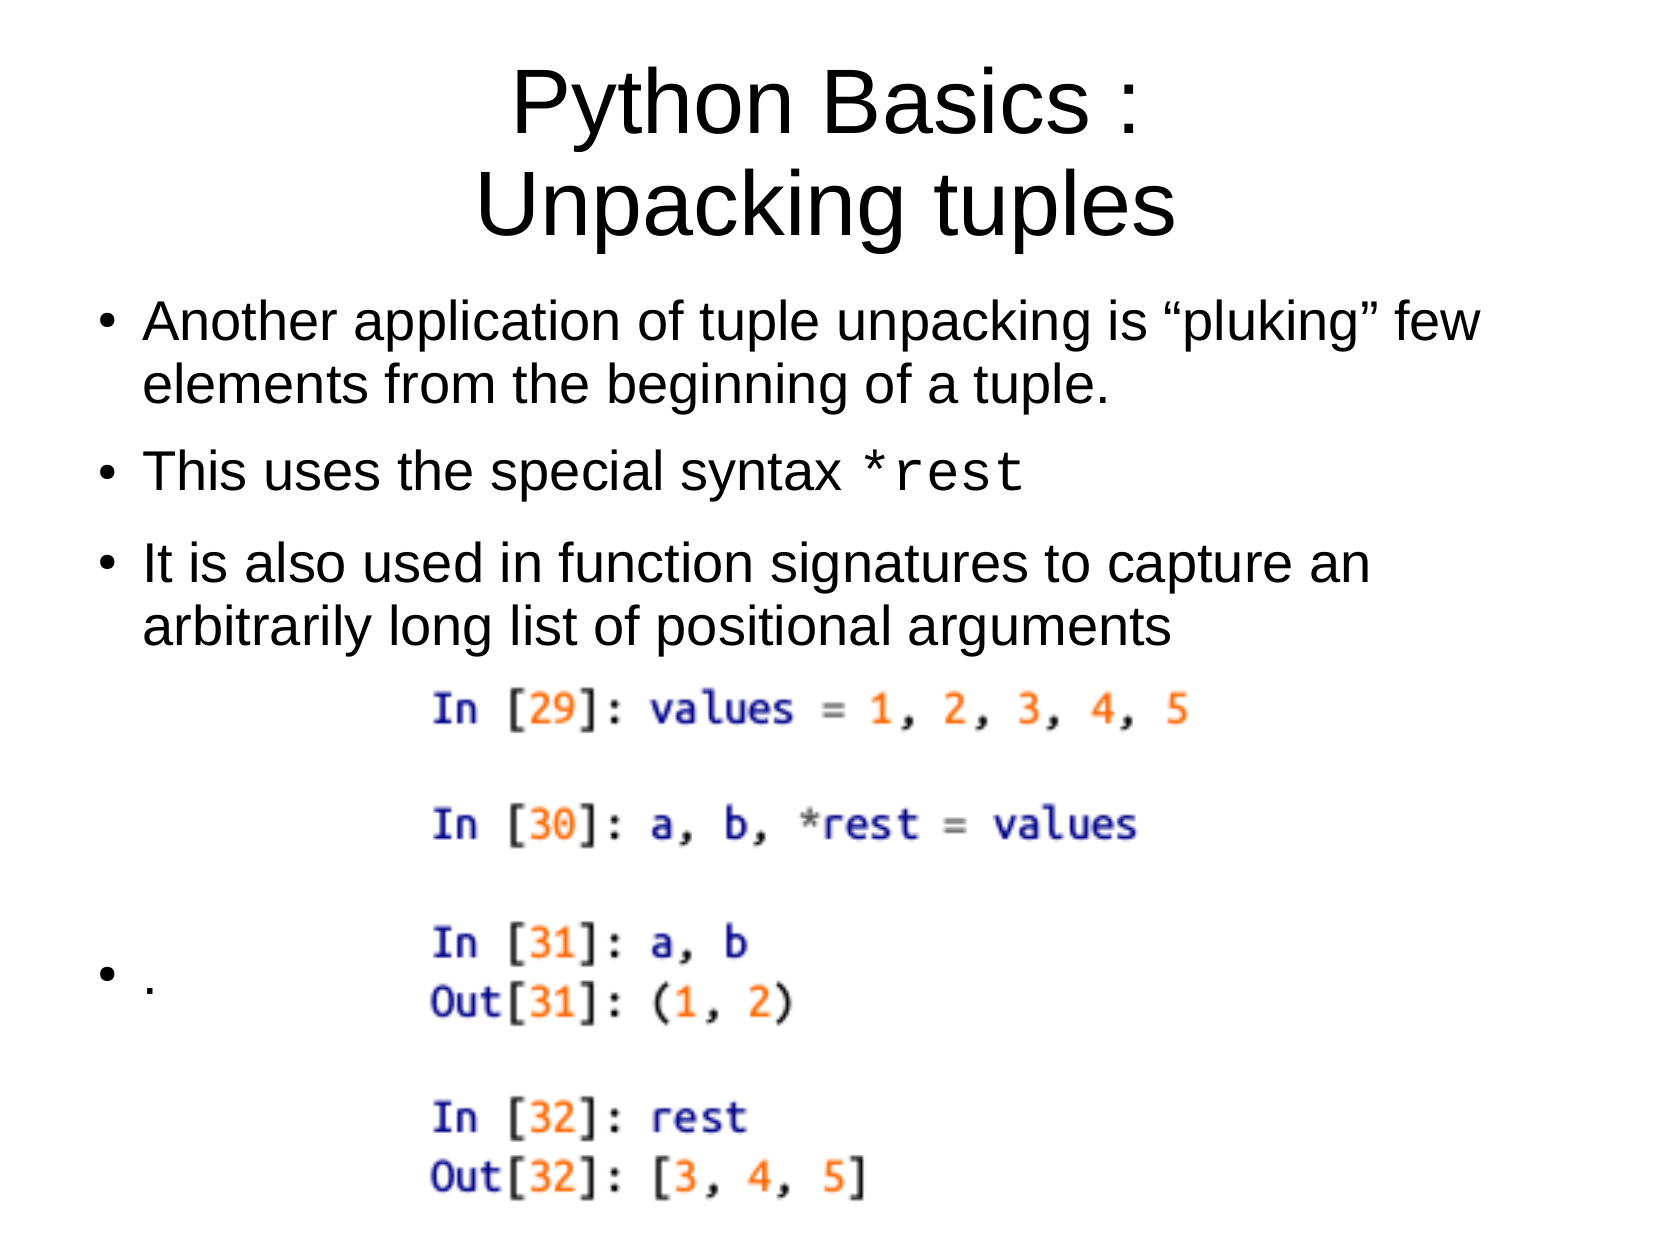

# Python Basics : Unpacking tuples
Another application of tuple unpacking is “pluking” few elements from the beginning of a tuple.
This uses the special syntax *rest
It is also used in function signatures to capture an arbitrarily long list of positional arguments
.